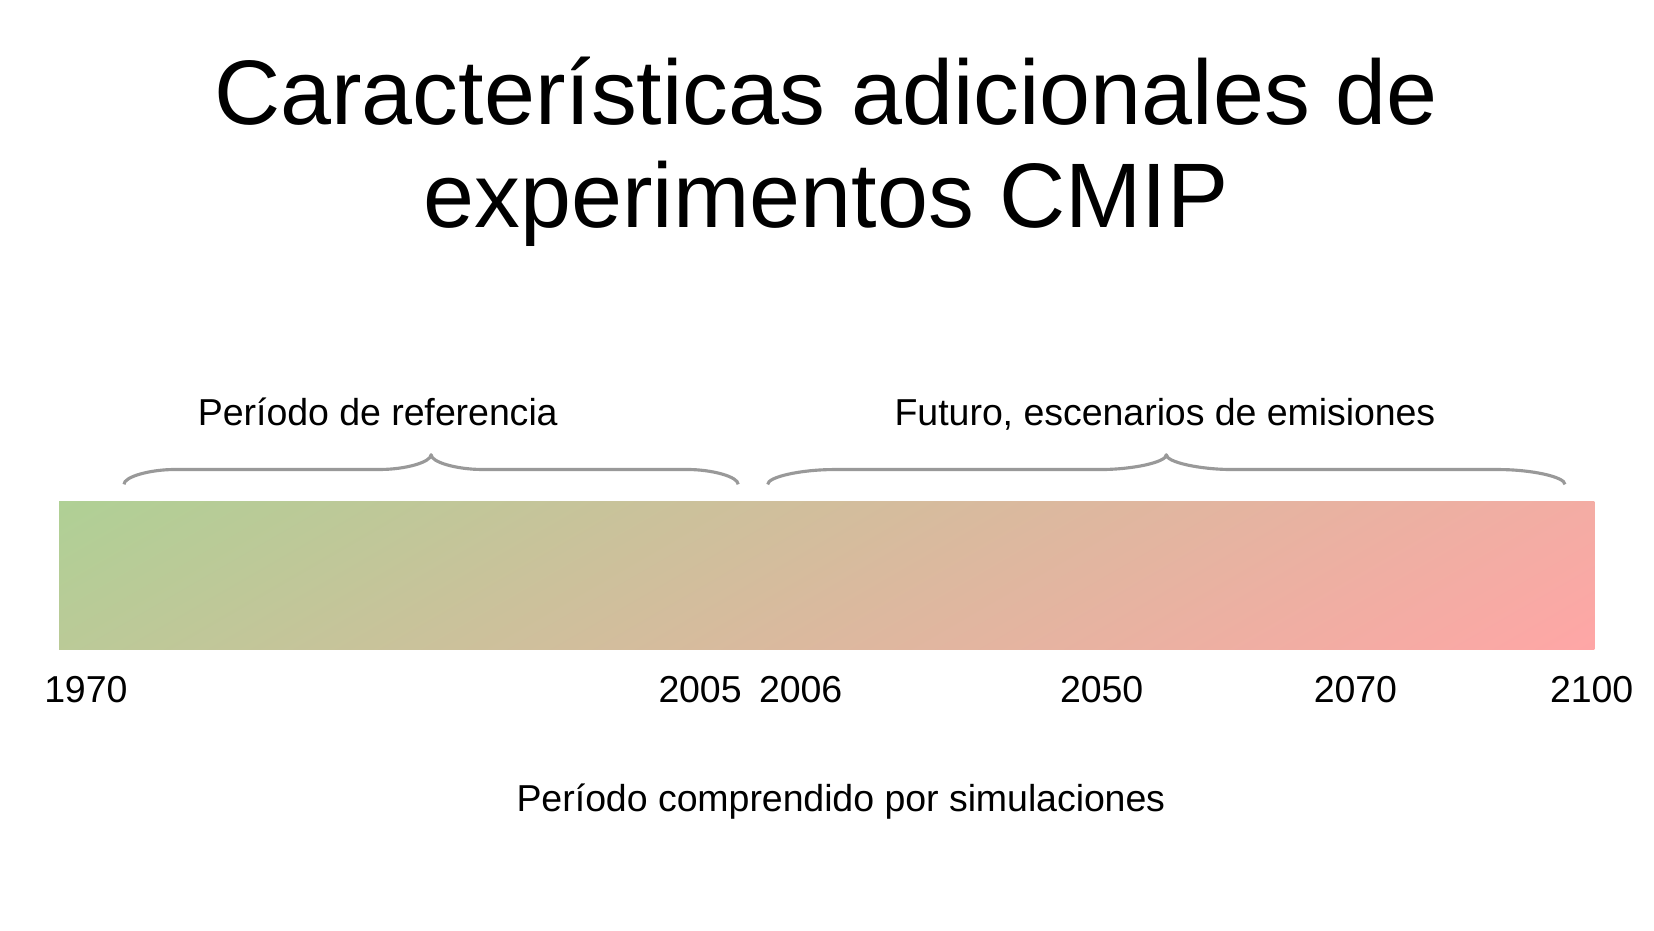

# Características adicionales de experimentos CMIP
Período de referencia
Futuro, escenarios de emisiones
1970
2005
2006
2050
2070
2100
Período comprendido por simulaciones